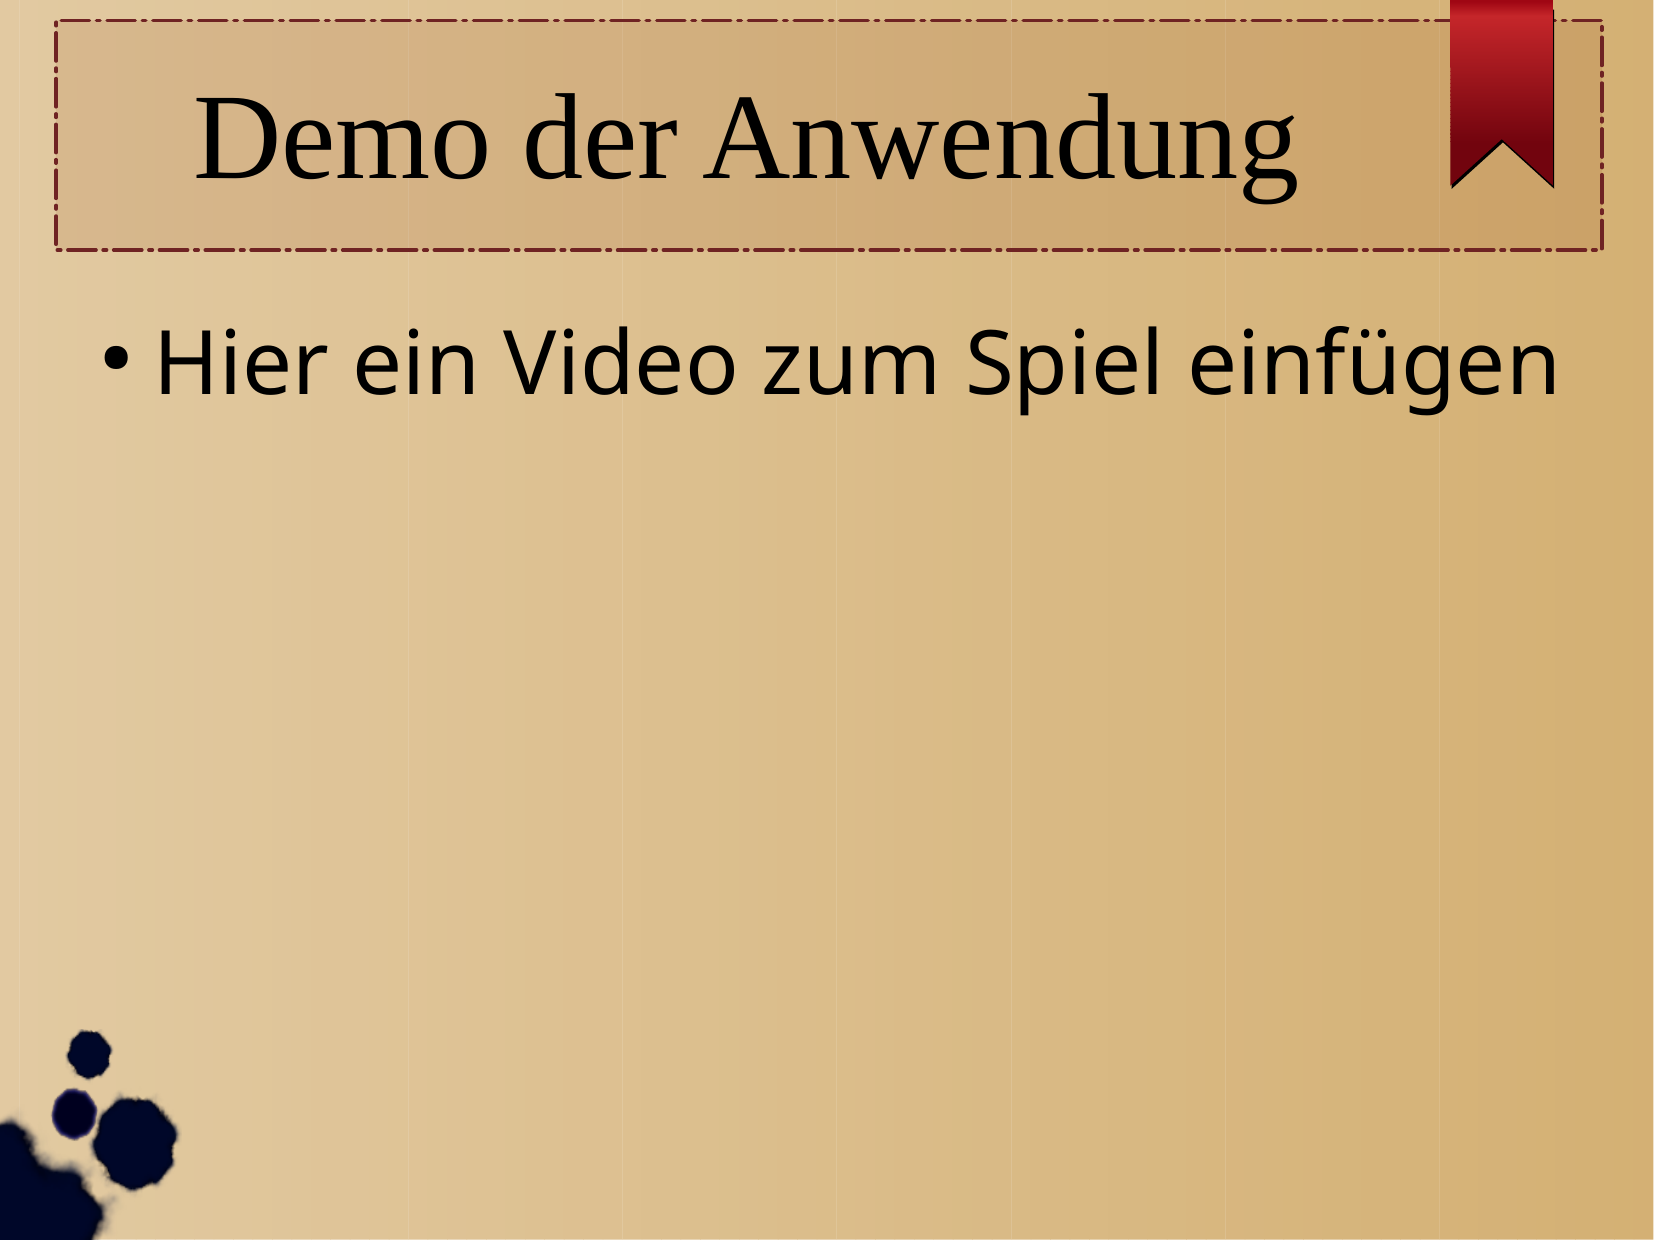

# Demo der Anwendung
Hier ein Video zum Spiel einfügen